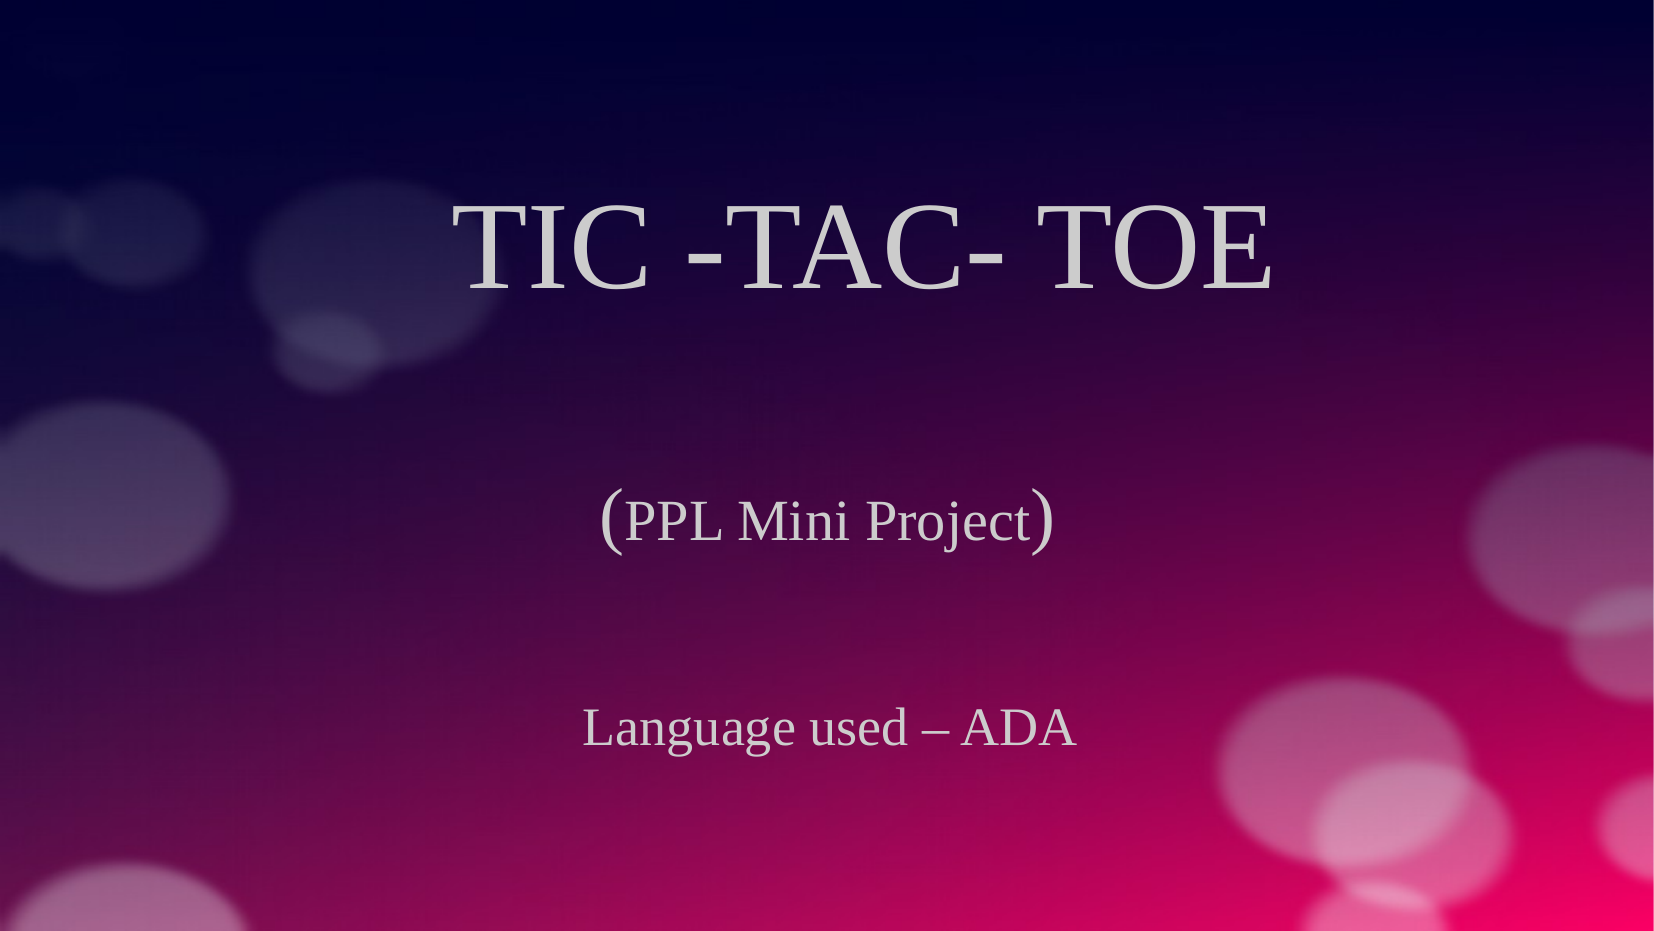

# TIC -TAC- TOE (PPL Mini Project) Language used – ADA